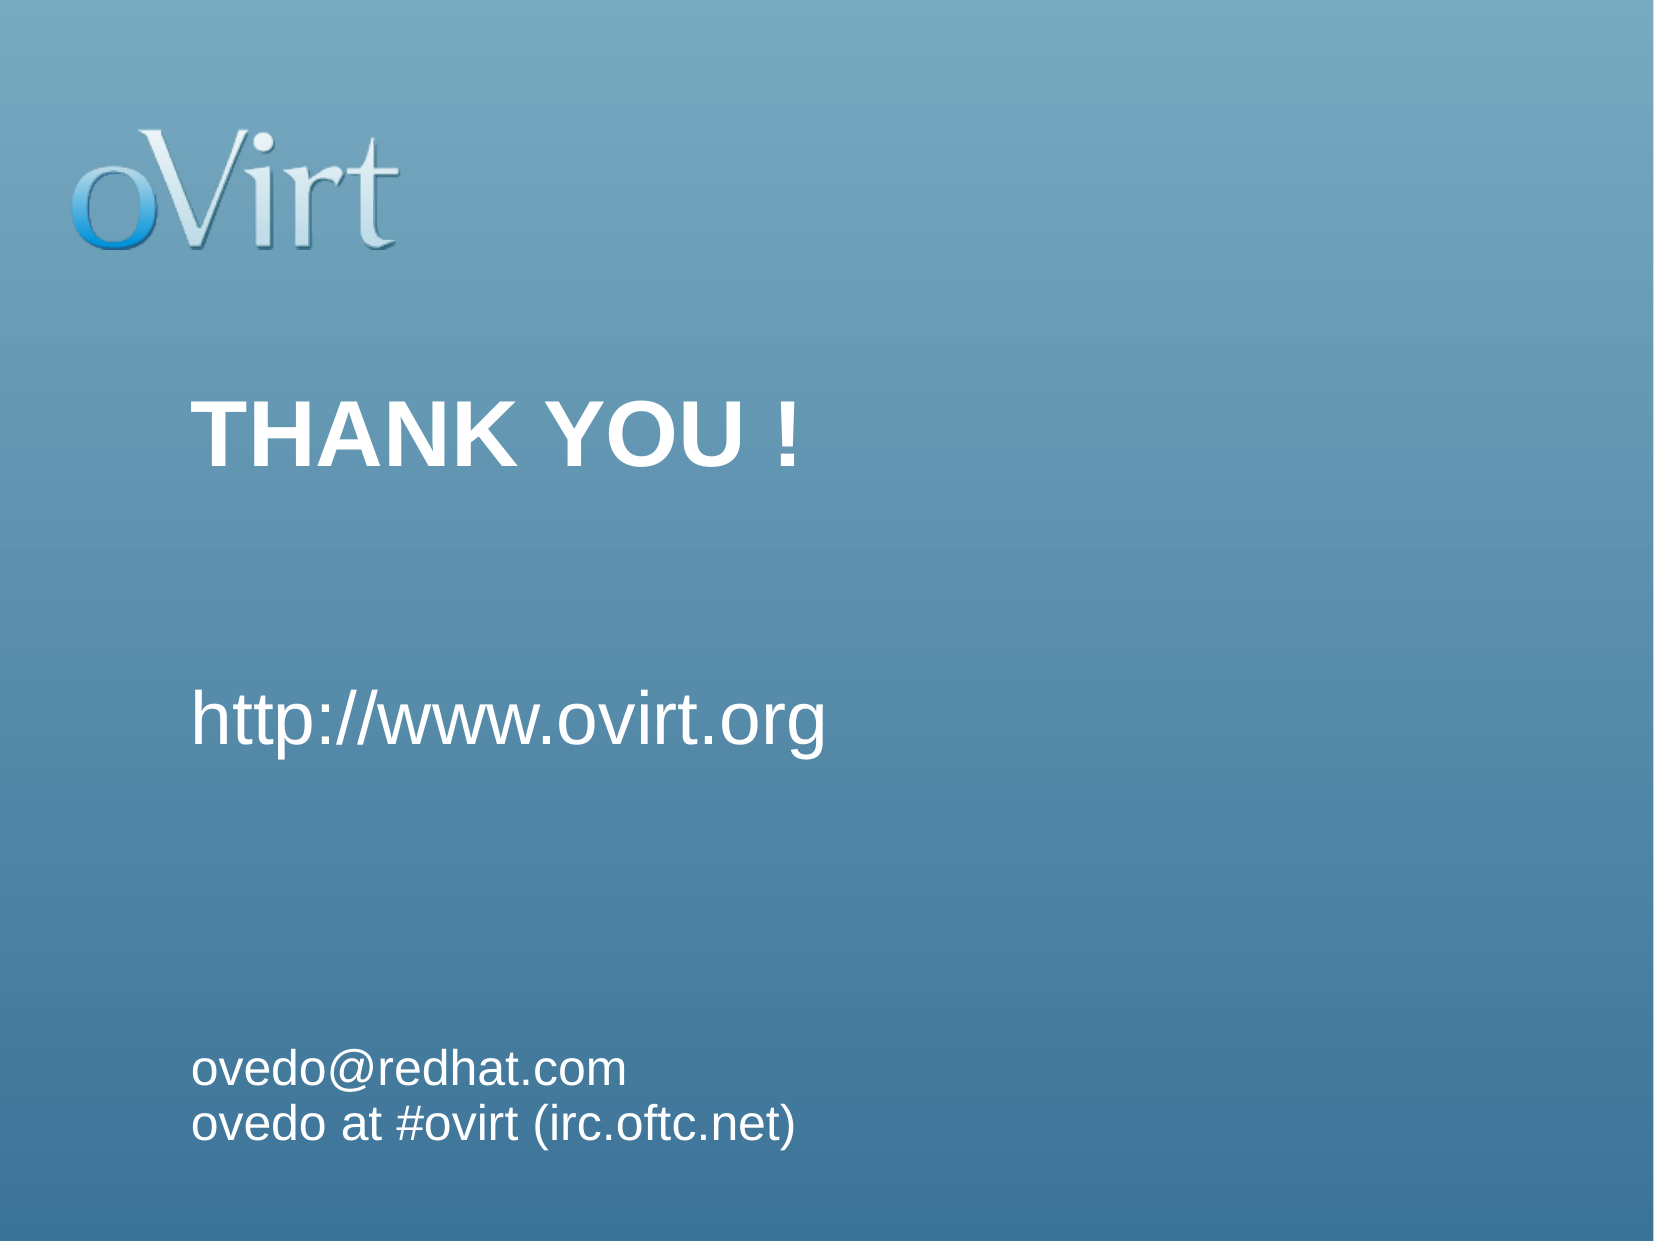

THANK YOU !
http://www.ovirt.org
ovedo@redhat.com
ovedo at #ovirt (irc.oftc.net)